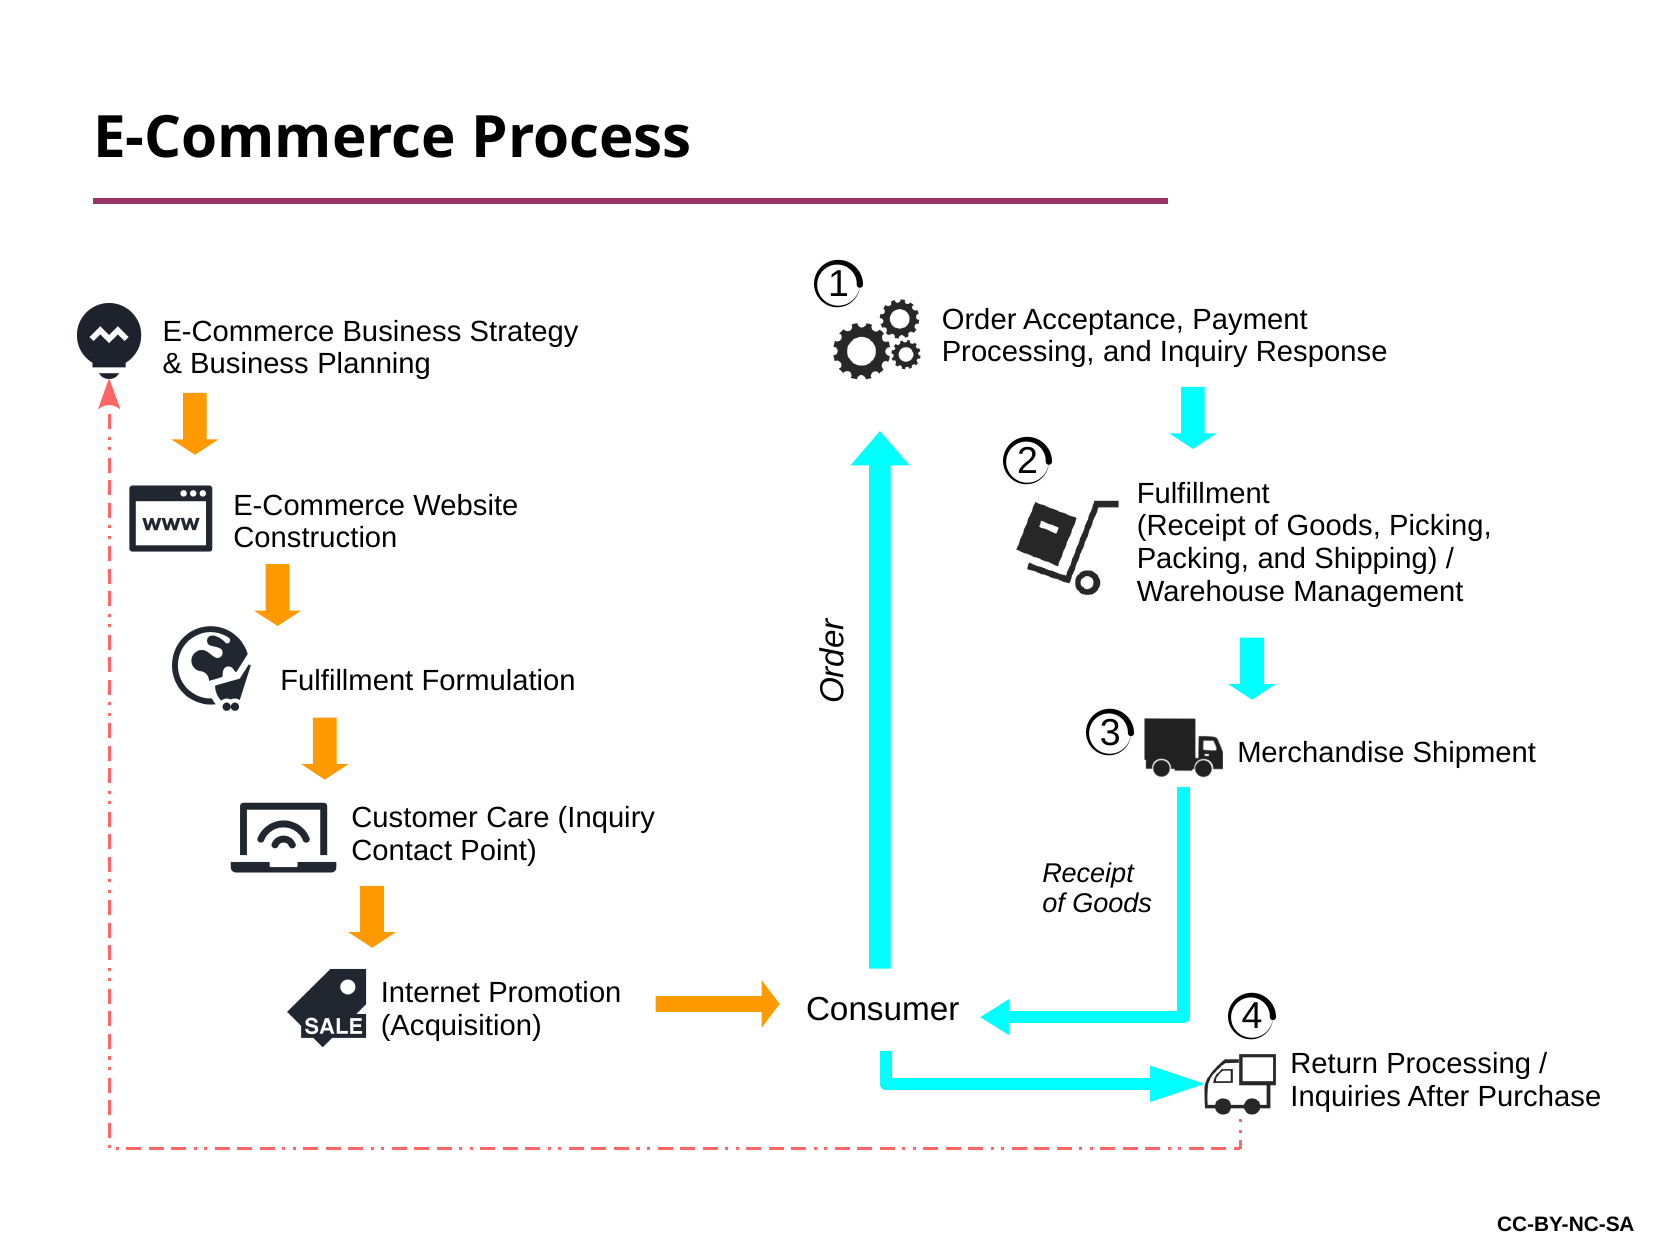

# E-Commerce Process
1
Order Acceptance, Payment Processing, and Inquiry Response
E-Commerce Business Strategy & Business Planning
2
Fulfillment
(Receipt of Goods, Picking, Packing, and Shipping) / Warehouse Management
E-Commerce Website Construction
Order
Fulfillment Formulation
3
Merchandise Shipment
Customer Care (Inquiry Contact Point)
Receipt of Goods
Internet Promotion (Acquisition)
Consumer
4
Return Processing / Inquiries After Purchase
CC-BY-NC-SA